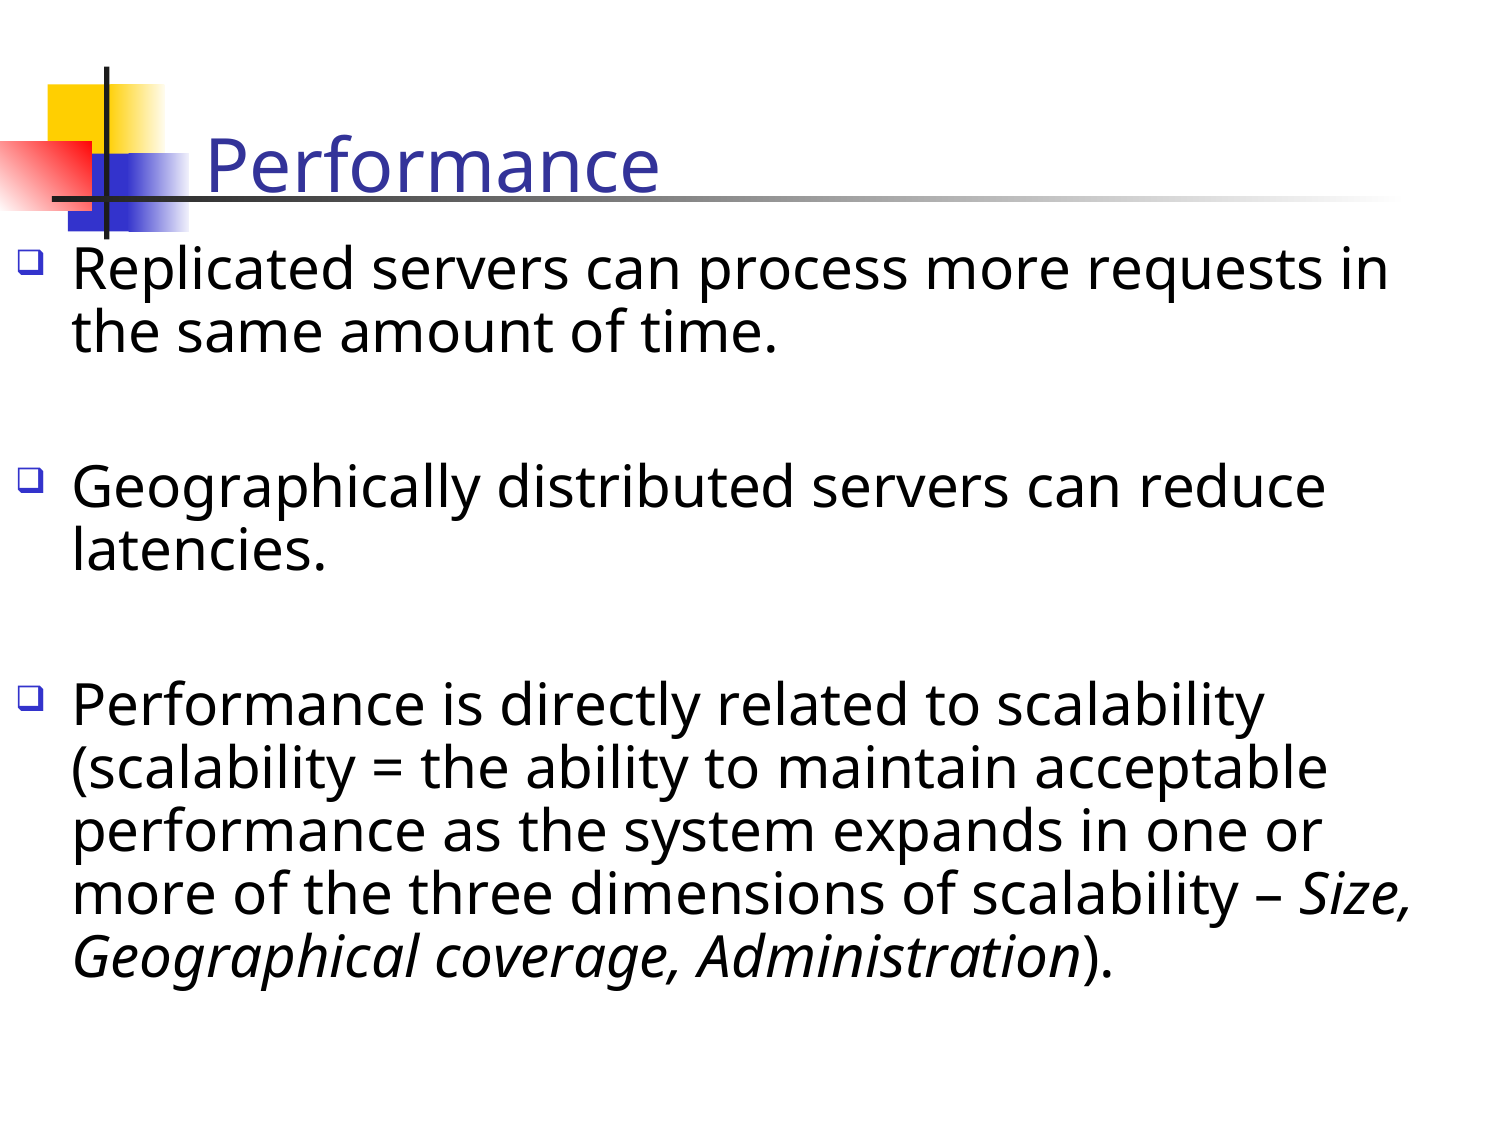

Performance
Replicated servers can process more requests in the same amount of time.
Geographically distributed servers can reduce latencies.
Performance is directly related to scalability (scalability = the ability to maintain acceptable performance as the system expands in one or more of the three dimensions of scalability – Size, Geographical coverage, Administration).